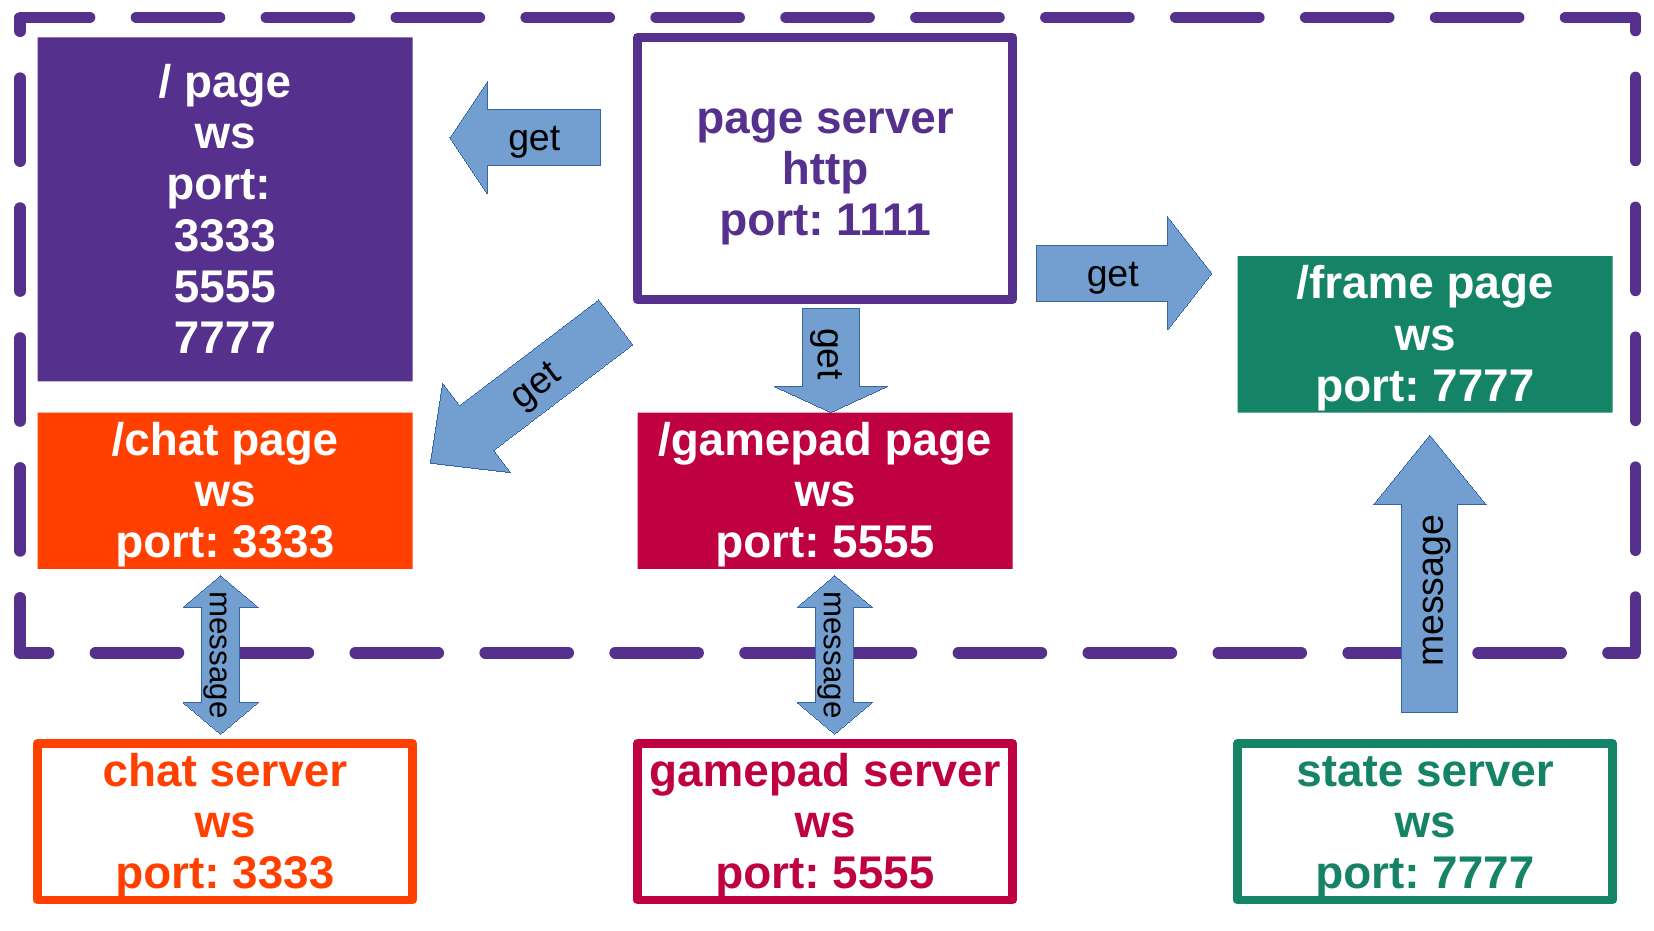

/ page
ws
port:
3333
5555
7777
page server
http
port: 1111
get
get
/frame page
ws
port: 7777
get
get
/chat page
ws
port: 3333
/gamepad page
ws
port: 5555
message
message
message
chat server
ws
port: 3333
gamepad server
ws
port: 5555
state server
ws
port: 7777